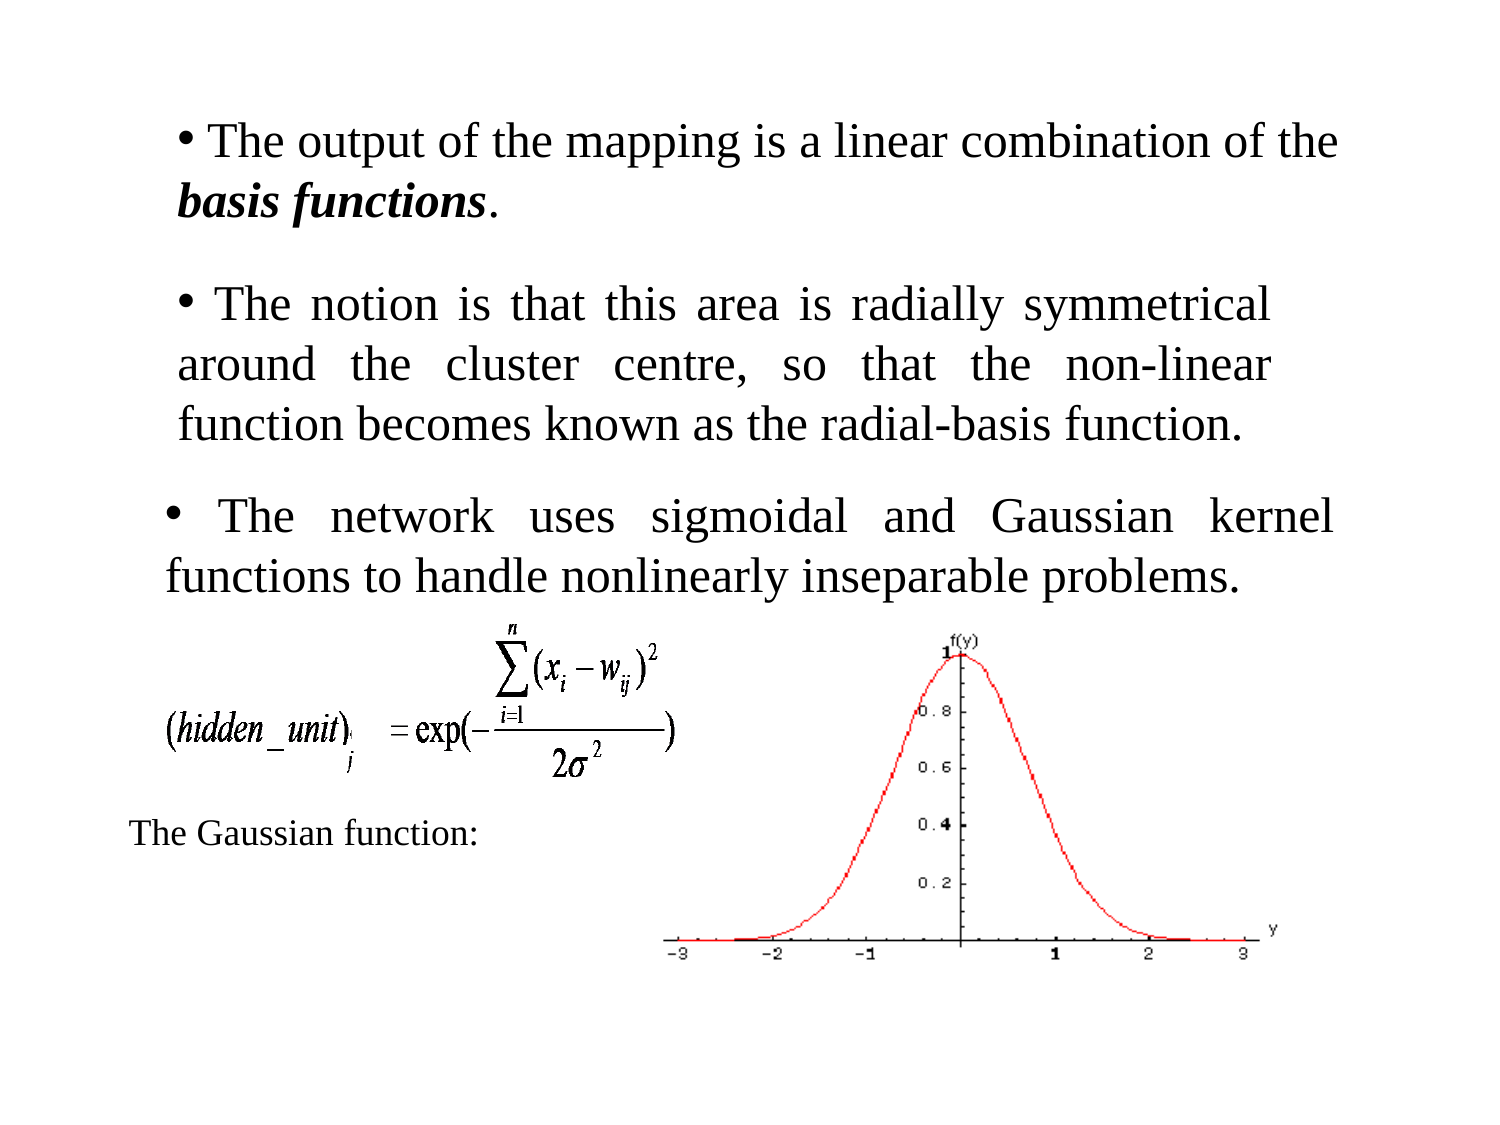

The output of the mapping is a linear combination of the basis functions.
 The notion is that this area is radially symmetrical around the cluster centre, so that the non-linear function becomes known as the radial-basis function.
 The network uses sigmoidal and Gaussian kernel functions to handle nonlinearly inseparable problems.
The Gaussian function: